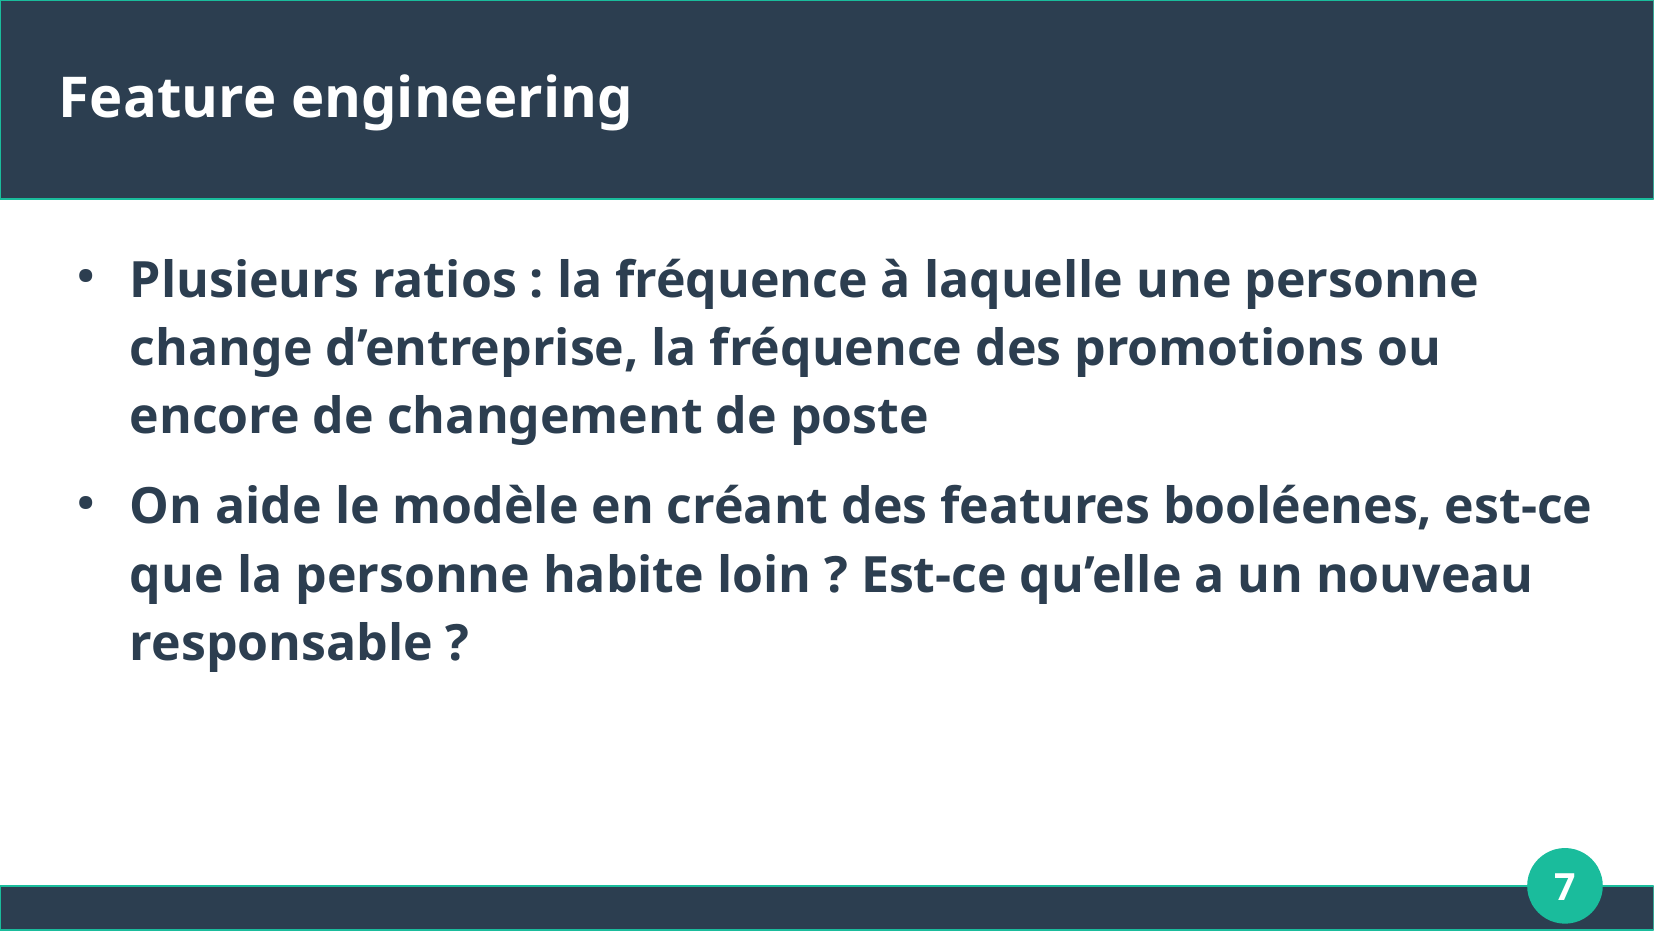

# Feature engineering
Plusieurs ratios : la fréquence à laquelle une personne change d’entreprise, la fréquence des promotions ou encore de changement de poste
On aide le modèle en créant des features booléenes, est-ce que la personne habite loin ? Est-ce qu’elle a un nouveau responsable ?
7